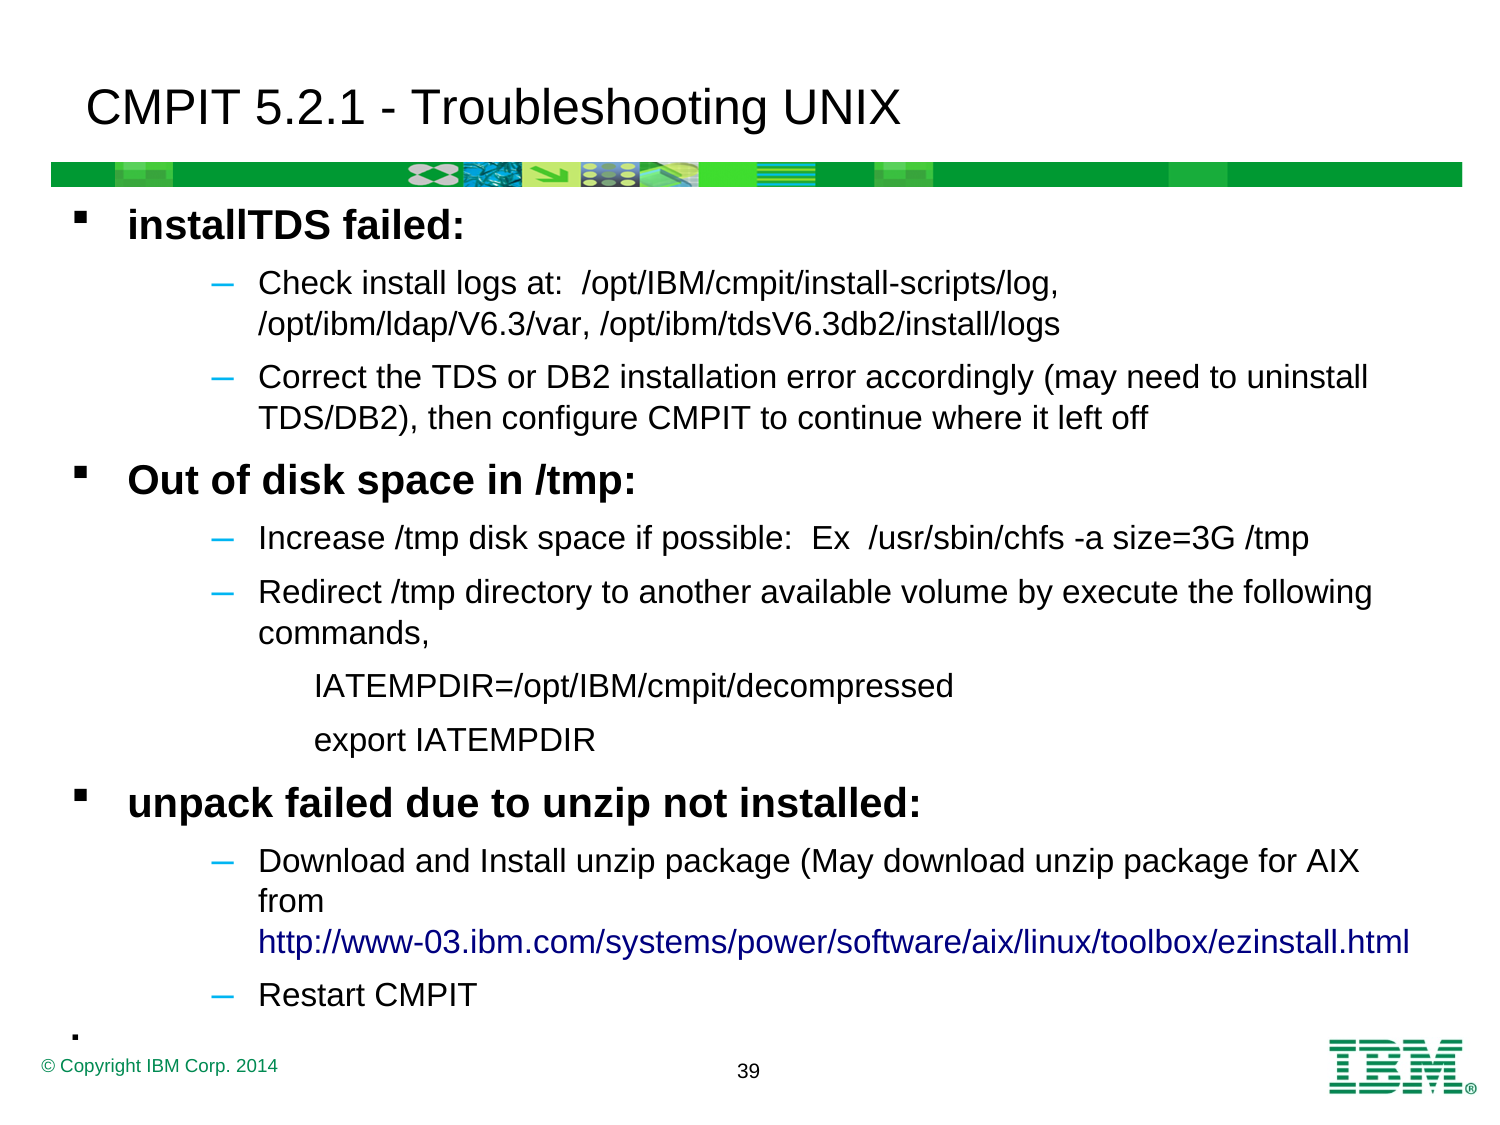

# CMPIT 5.2.1 - Troubleshooting UNIX
installTDS failed:
Check install logs at: /opt/IBM/cmpit/install-scripts/log, /opt/ibm/ldap/V6.3/var, /opt/ibm/tdsV6.3db2/install/logs
Correct the TDS or DB2 installation error accordingly (may need to uninstall TDS/DB2), then configure CMPIT to continue where it left off
Out of disk space in /tmp:
Increase /tmp disk space if possible: Ex /usr/sbin/chfs -a size=3G /tmp
Redirect /tmp directory to another available volume by execute the following commands,
 IATEMPDIR=/opt/IBM/cmpit/decompressed
 export IATEMPDIR
unpack failed due to unzip not installed:
Download and Install unzip package (May download unzip package for AIX from http://www-03.ibm.com/systems/power/software/aix/linux/toolbox/ezinstall.html
Restart CMPIT
39